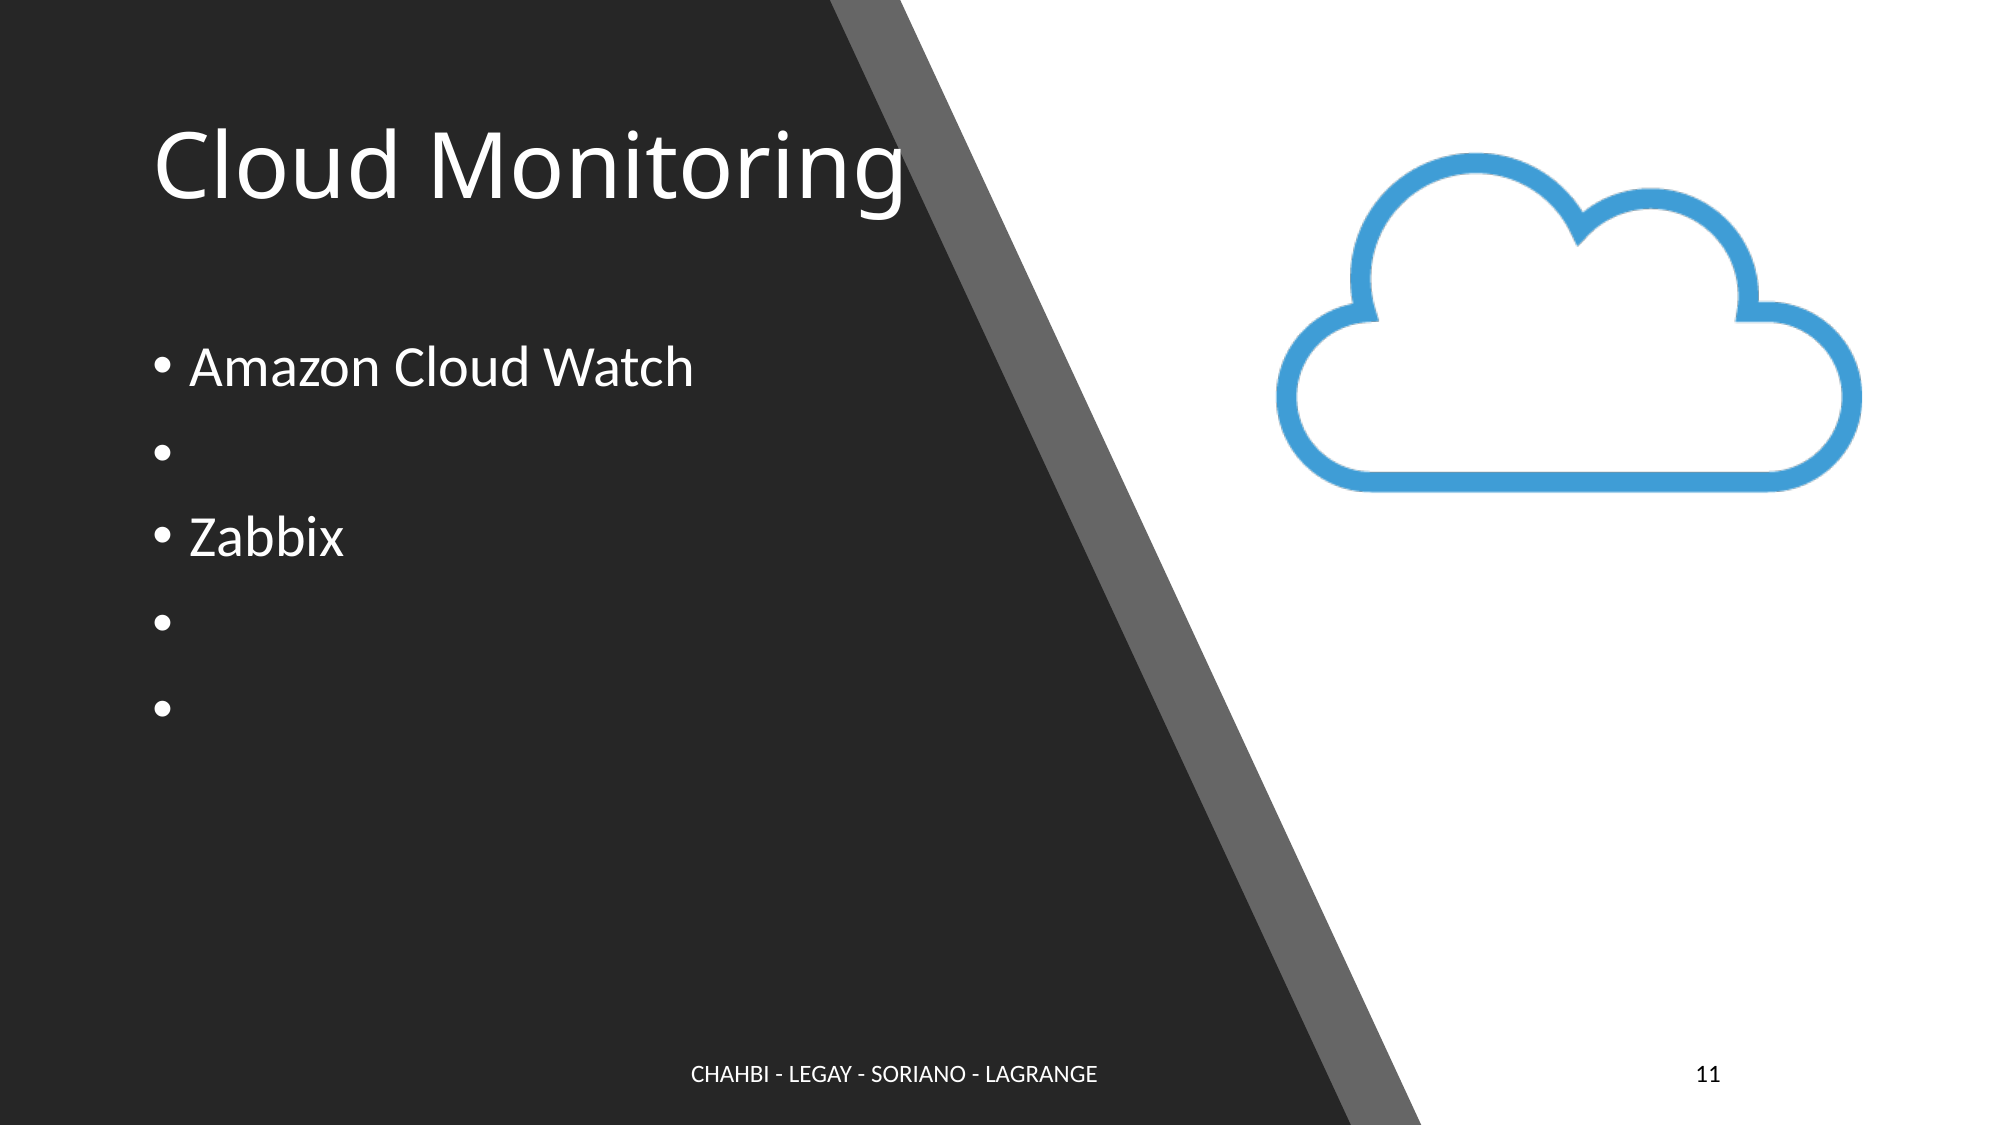

# Cloud Monitoring
Amazon Cloud Watch
Zabbix
CHAHBI - LEGAY - SORIANO - LAGRANGE